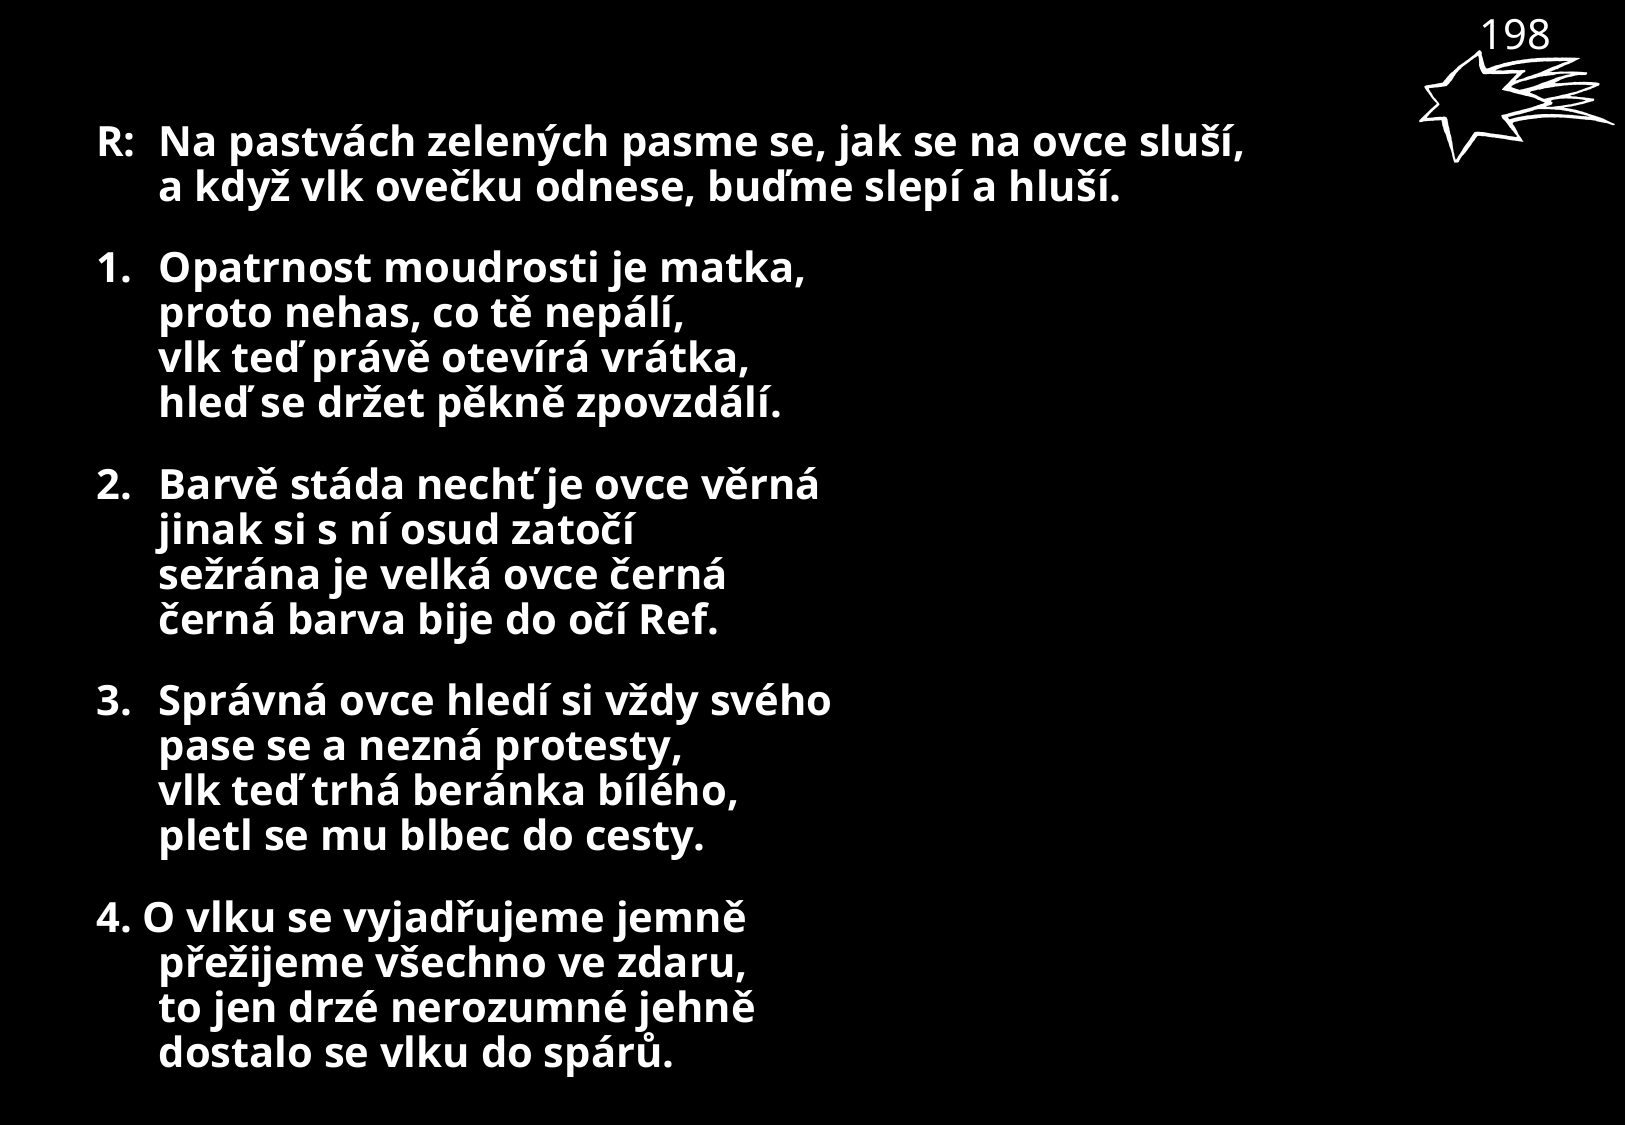

198
# R: 	Na pastvách zelených pasme se, jak se na ovce sluší, a když vlk ovečku odnese, buďme slepí a hluší.
1. 	Opatrnost moudrosti je matka,
proto nehas, co tě nepálí,
vlk teď právě otevírá vrátka,
hleď se držet pěkně zpovzdálí.
2. 	Barvě stáda nechť je ovce věrná
jinak si s ní osud zatočí
sežrána je velká ovce černá
černá barva bije do očí Ref.
3. 	Správná ovce hledí si vždy svého
pase se a nezná protesty,
vlk teď trhá beránka bílého,
pletl se mu blbec do cesty.
4. O vlku se vyjadřujeme jemně
přežijeme všechno ve zdaru,
to jen drzé nerozumné jehně
dostalo se vlku do spárů.